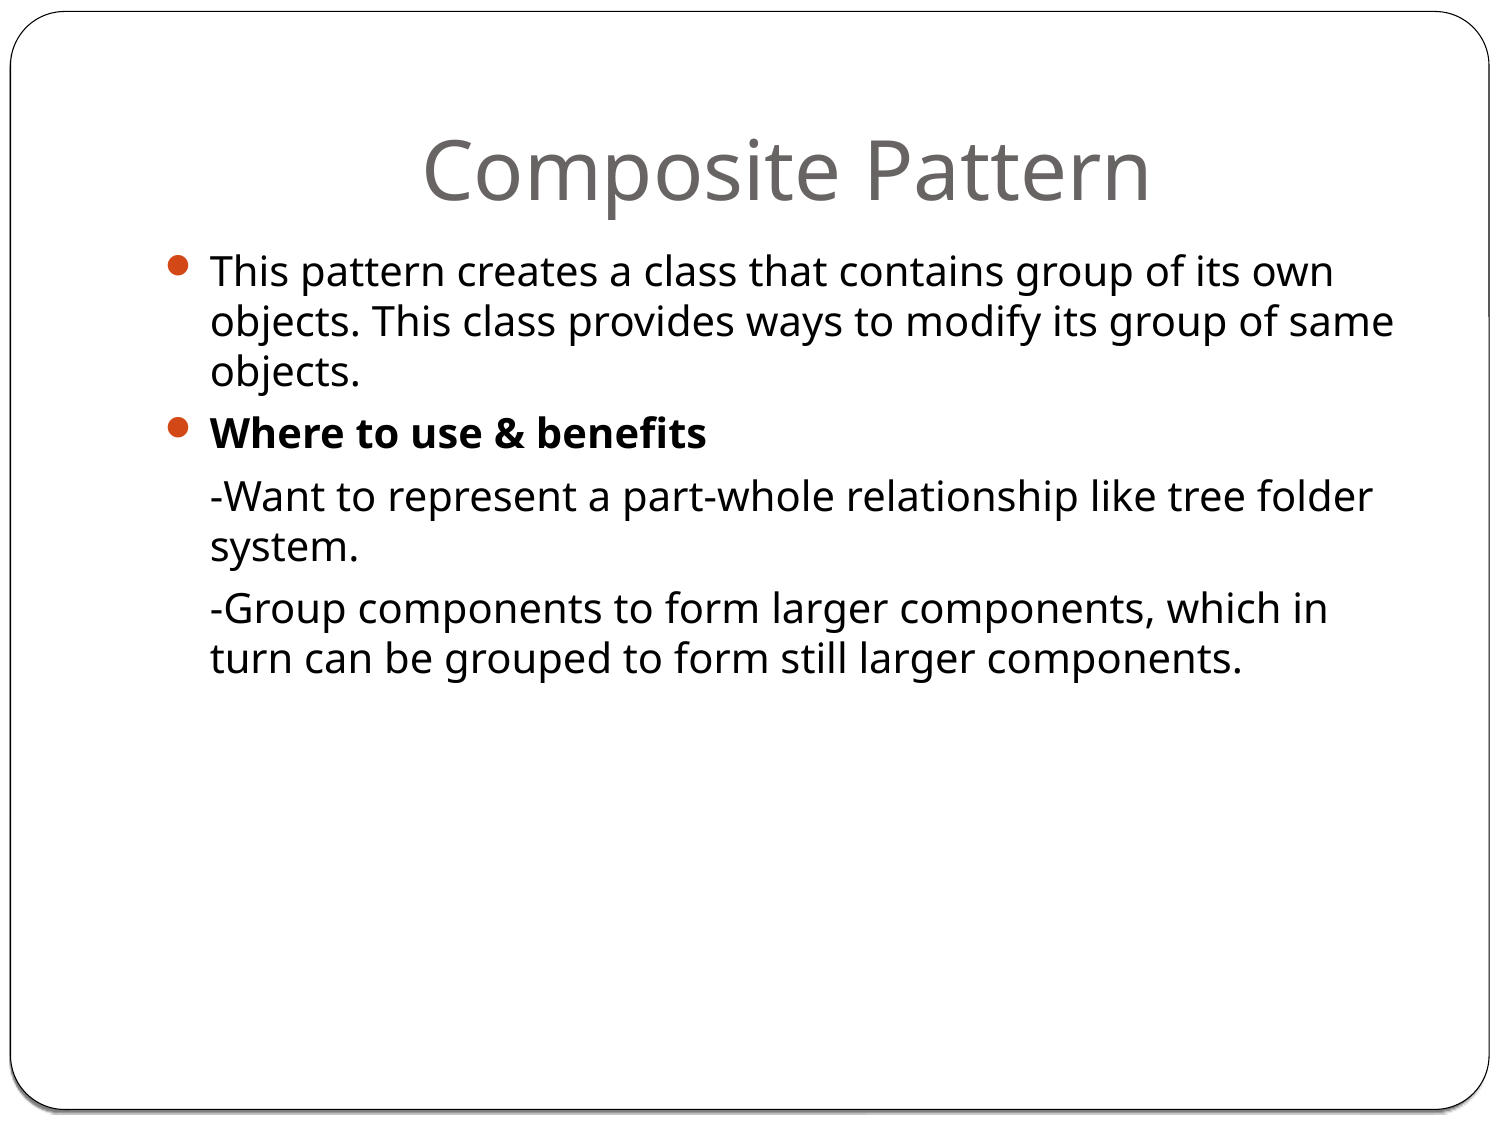

# Composite Pattern
This pattern creates a class that contains group of its own objects. This class provides ways to modify its group of same objects.
Where to use & benefits
	-Want to represent a part-whole relationship like tree folder system.
	-Group components to form larger components, which in turn can be grouped to form still larger components.